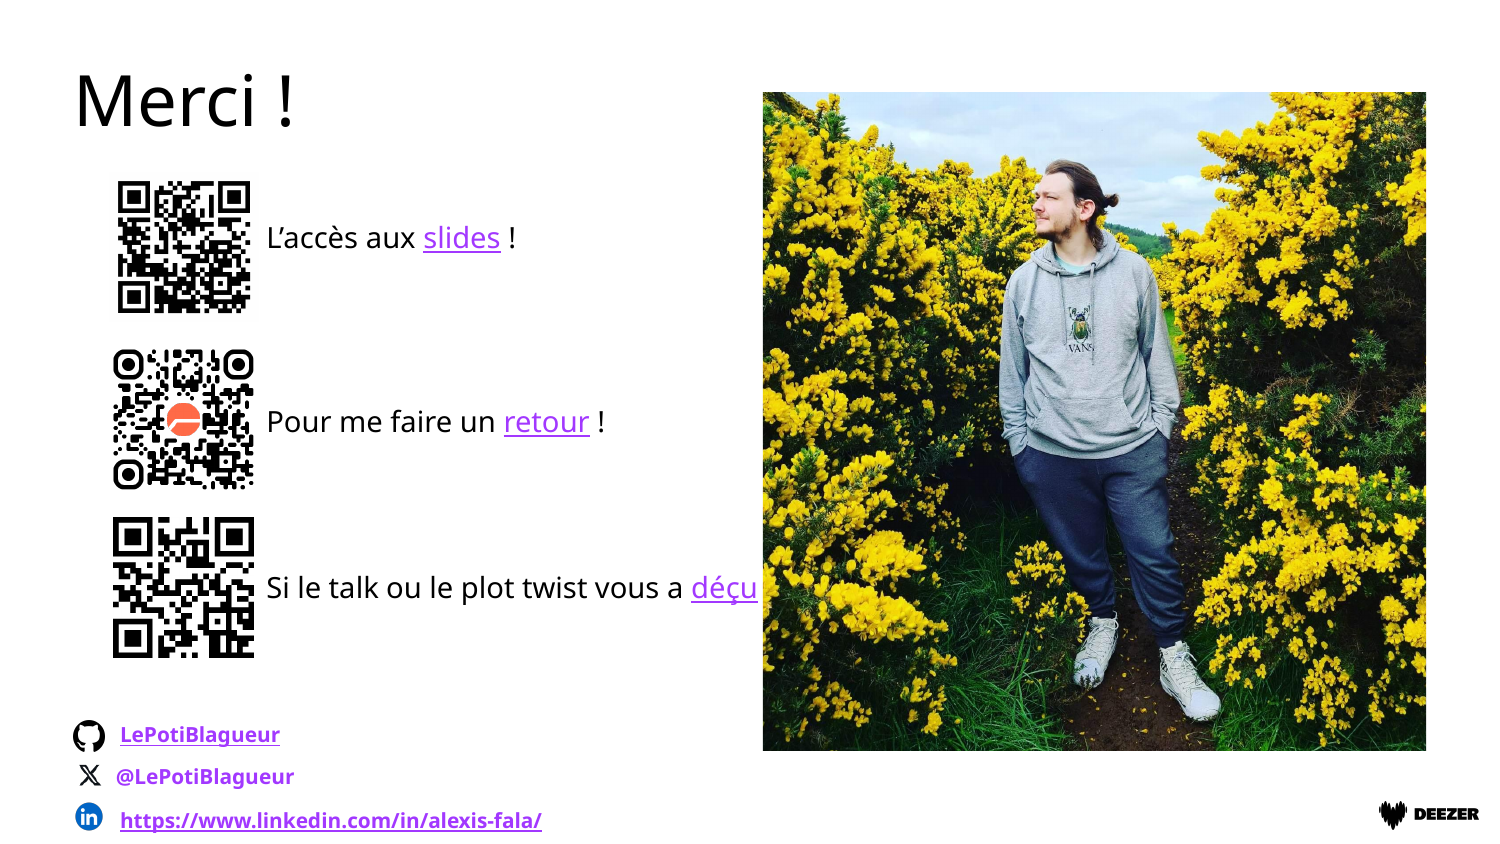

Merci !
# L’accès aux slides !
Pour me faire un retour !
Si le talk ou le plot twist vous a déçu
LePotiBlagueur
@LePotiBlagueur
https://www.linkedin.com/in/alexis-fala/